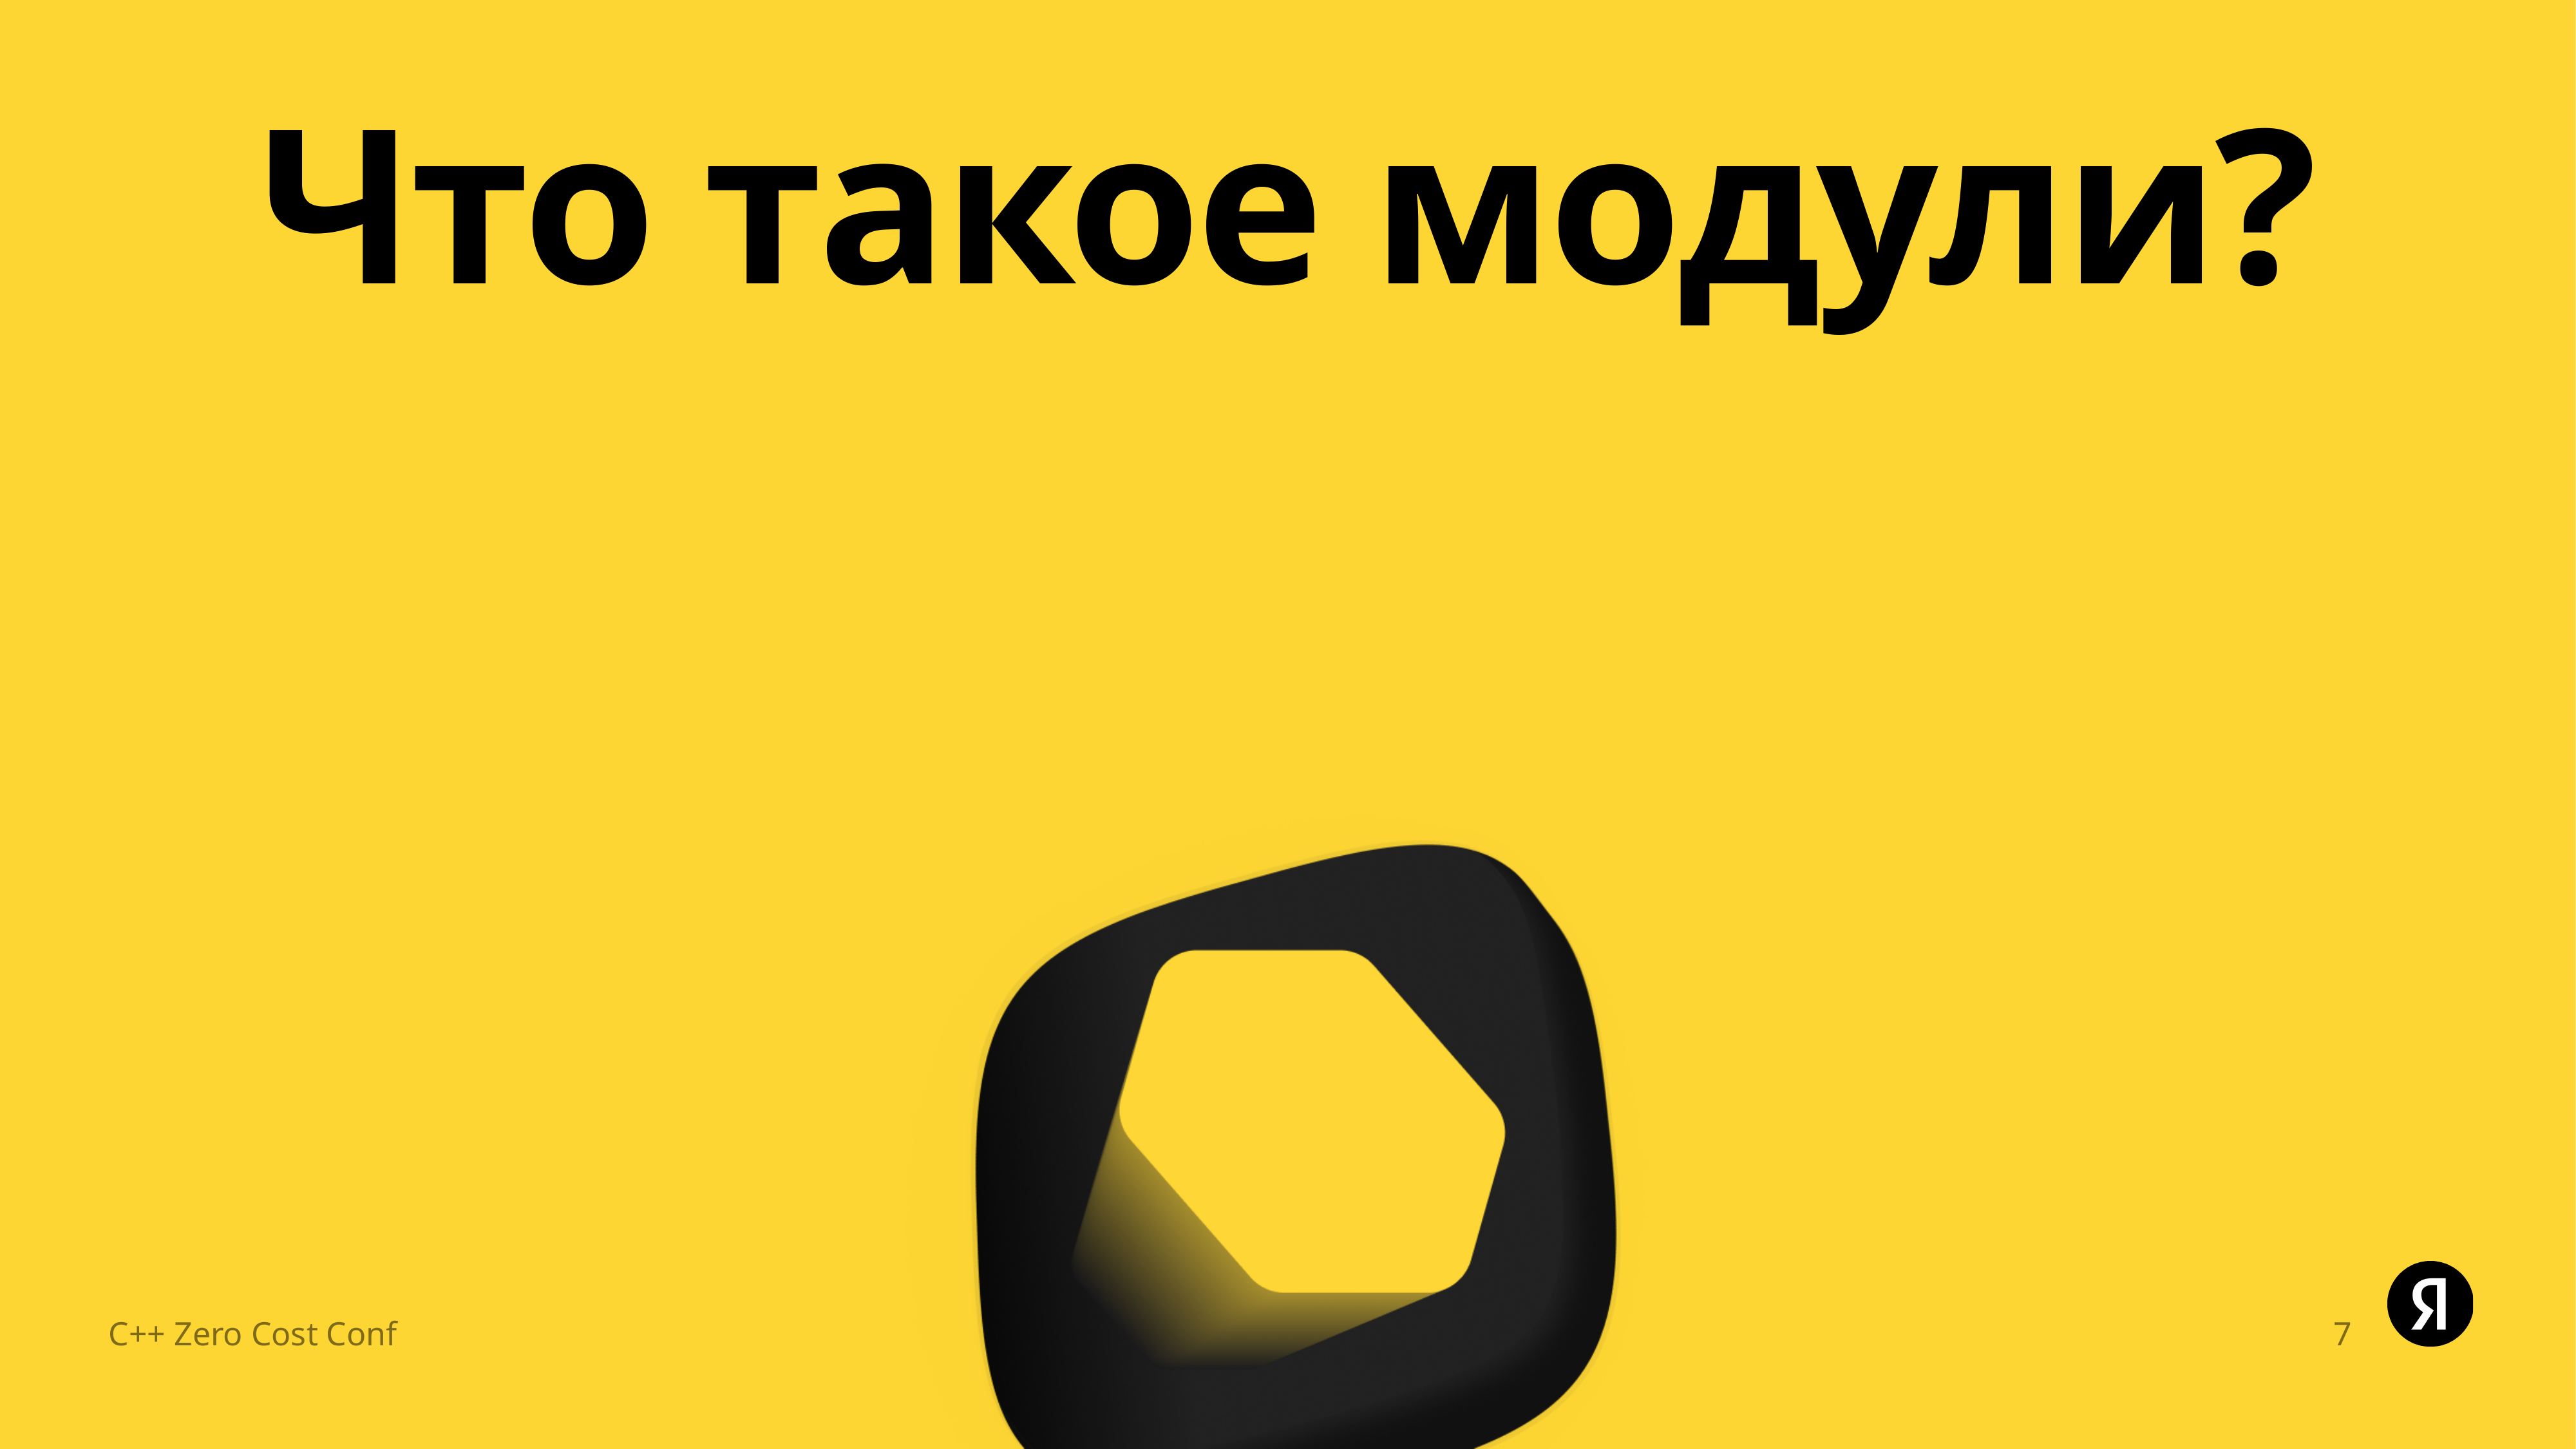

# Что такое модули?
C++ Zero Cost Conf
7